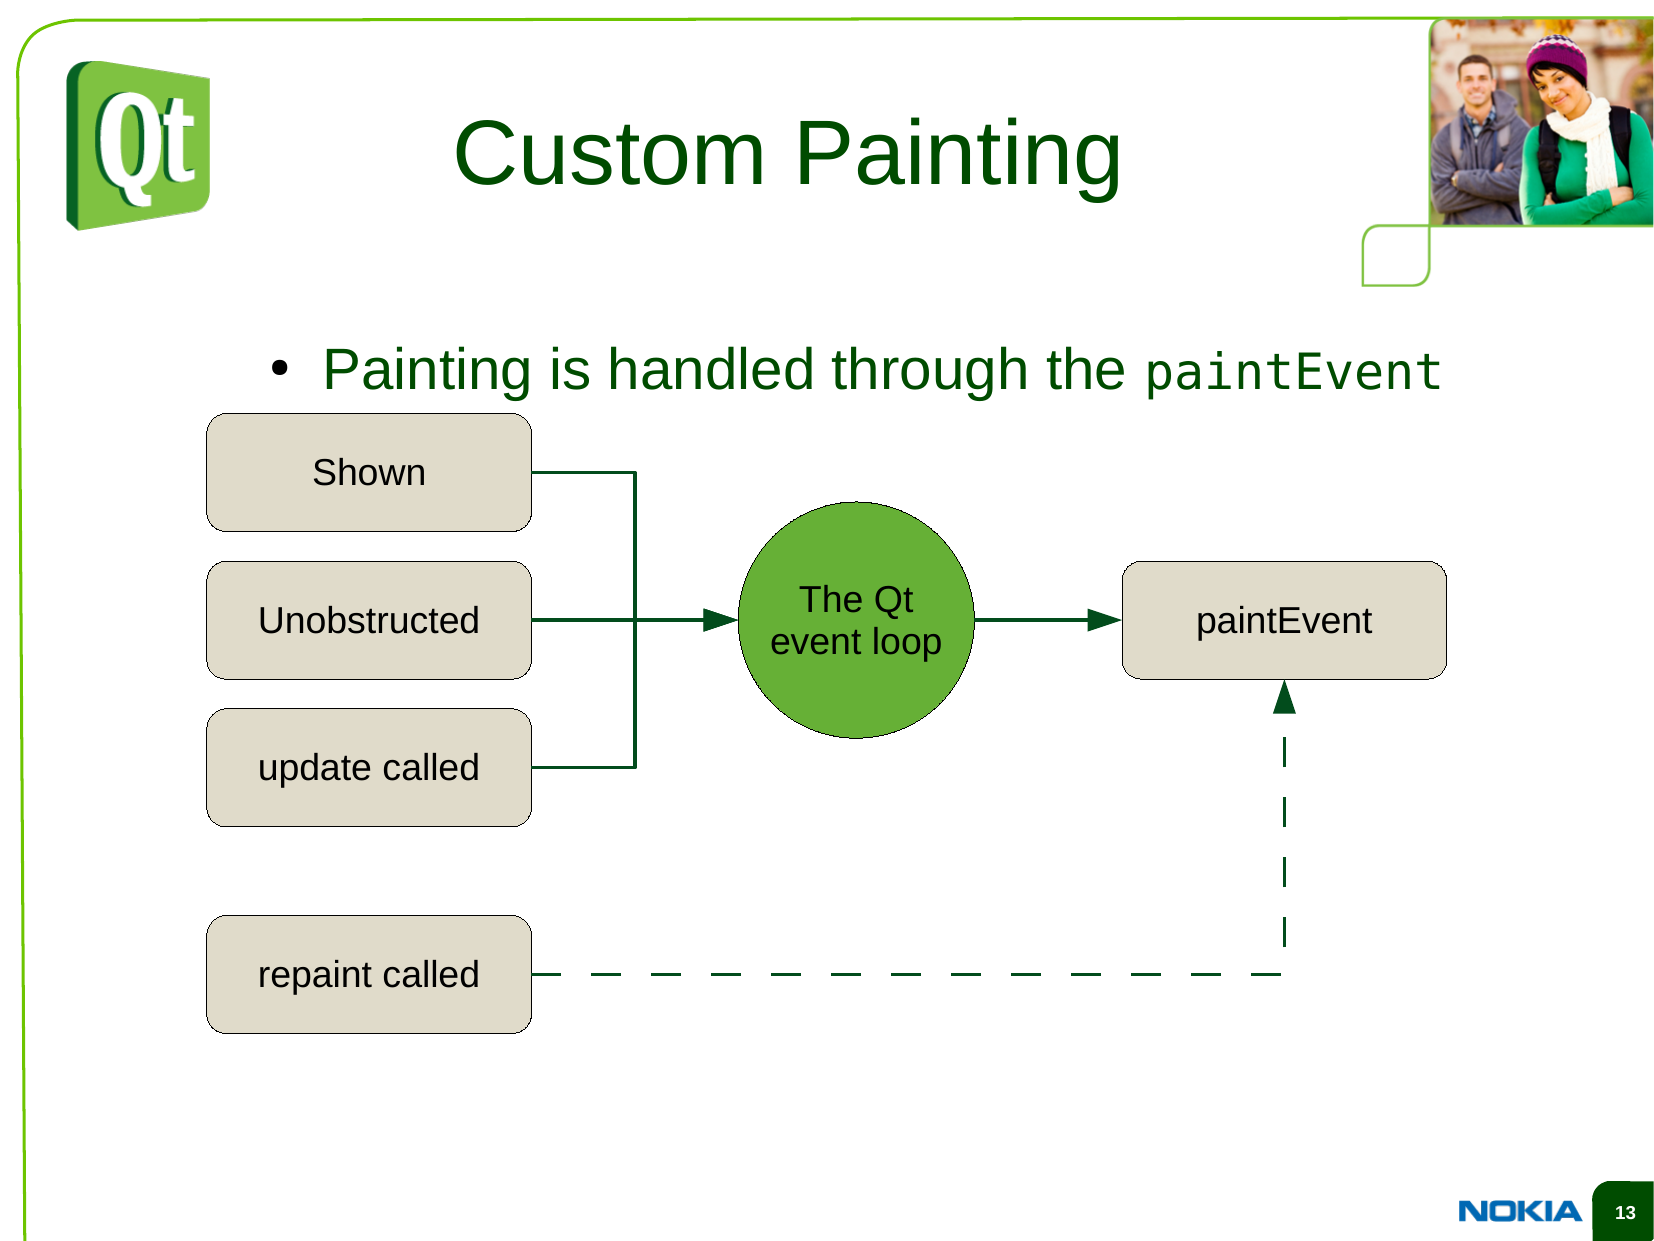

# Custom Painting
Painting is handled through the paintEvent
Shown
The Qt
event loop
Unobstructed
paintEvent
update called
repaint called